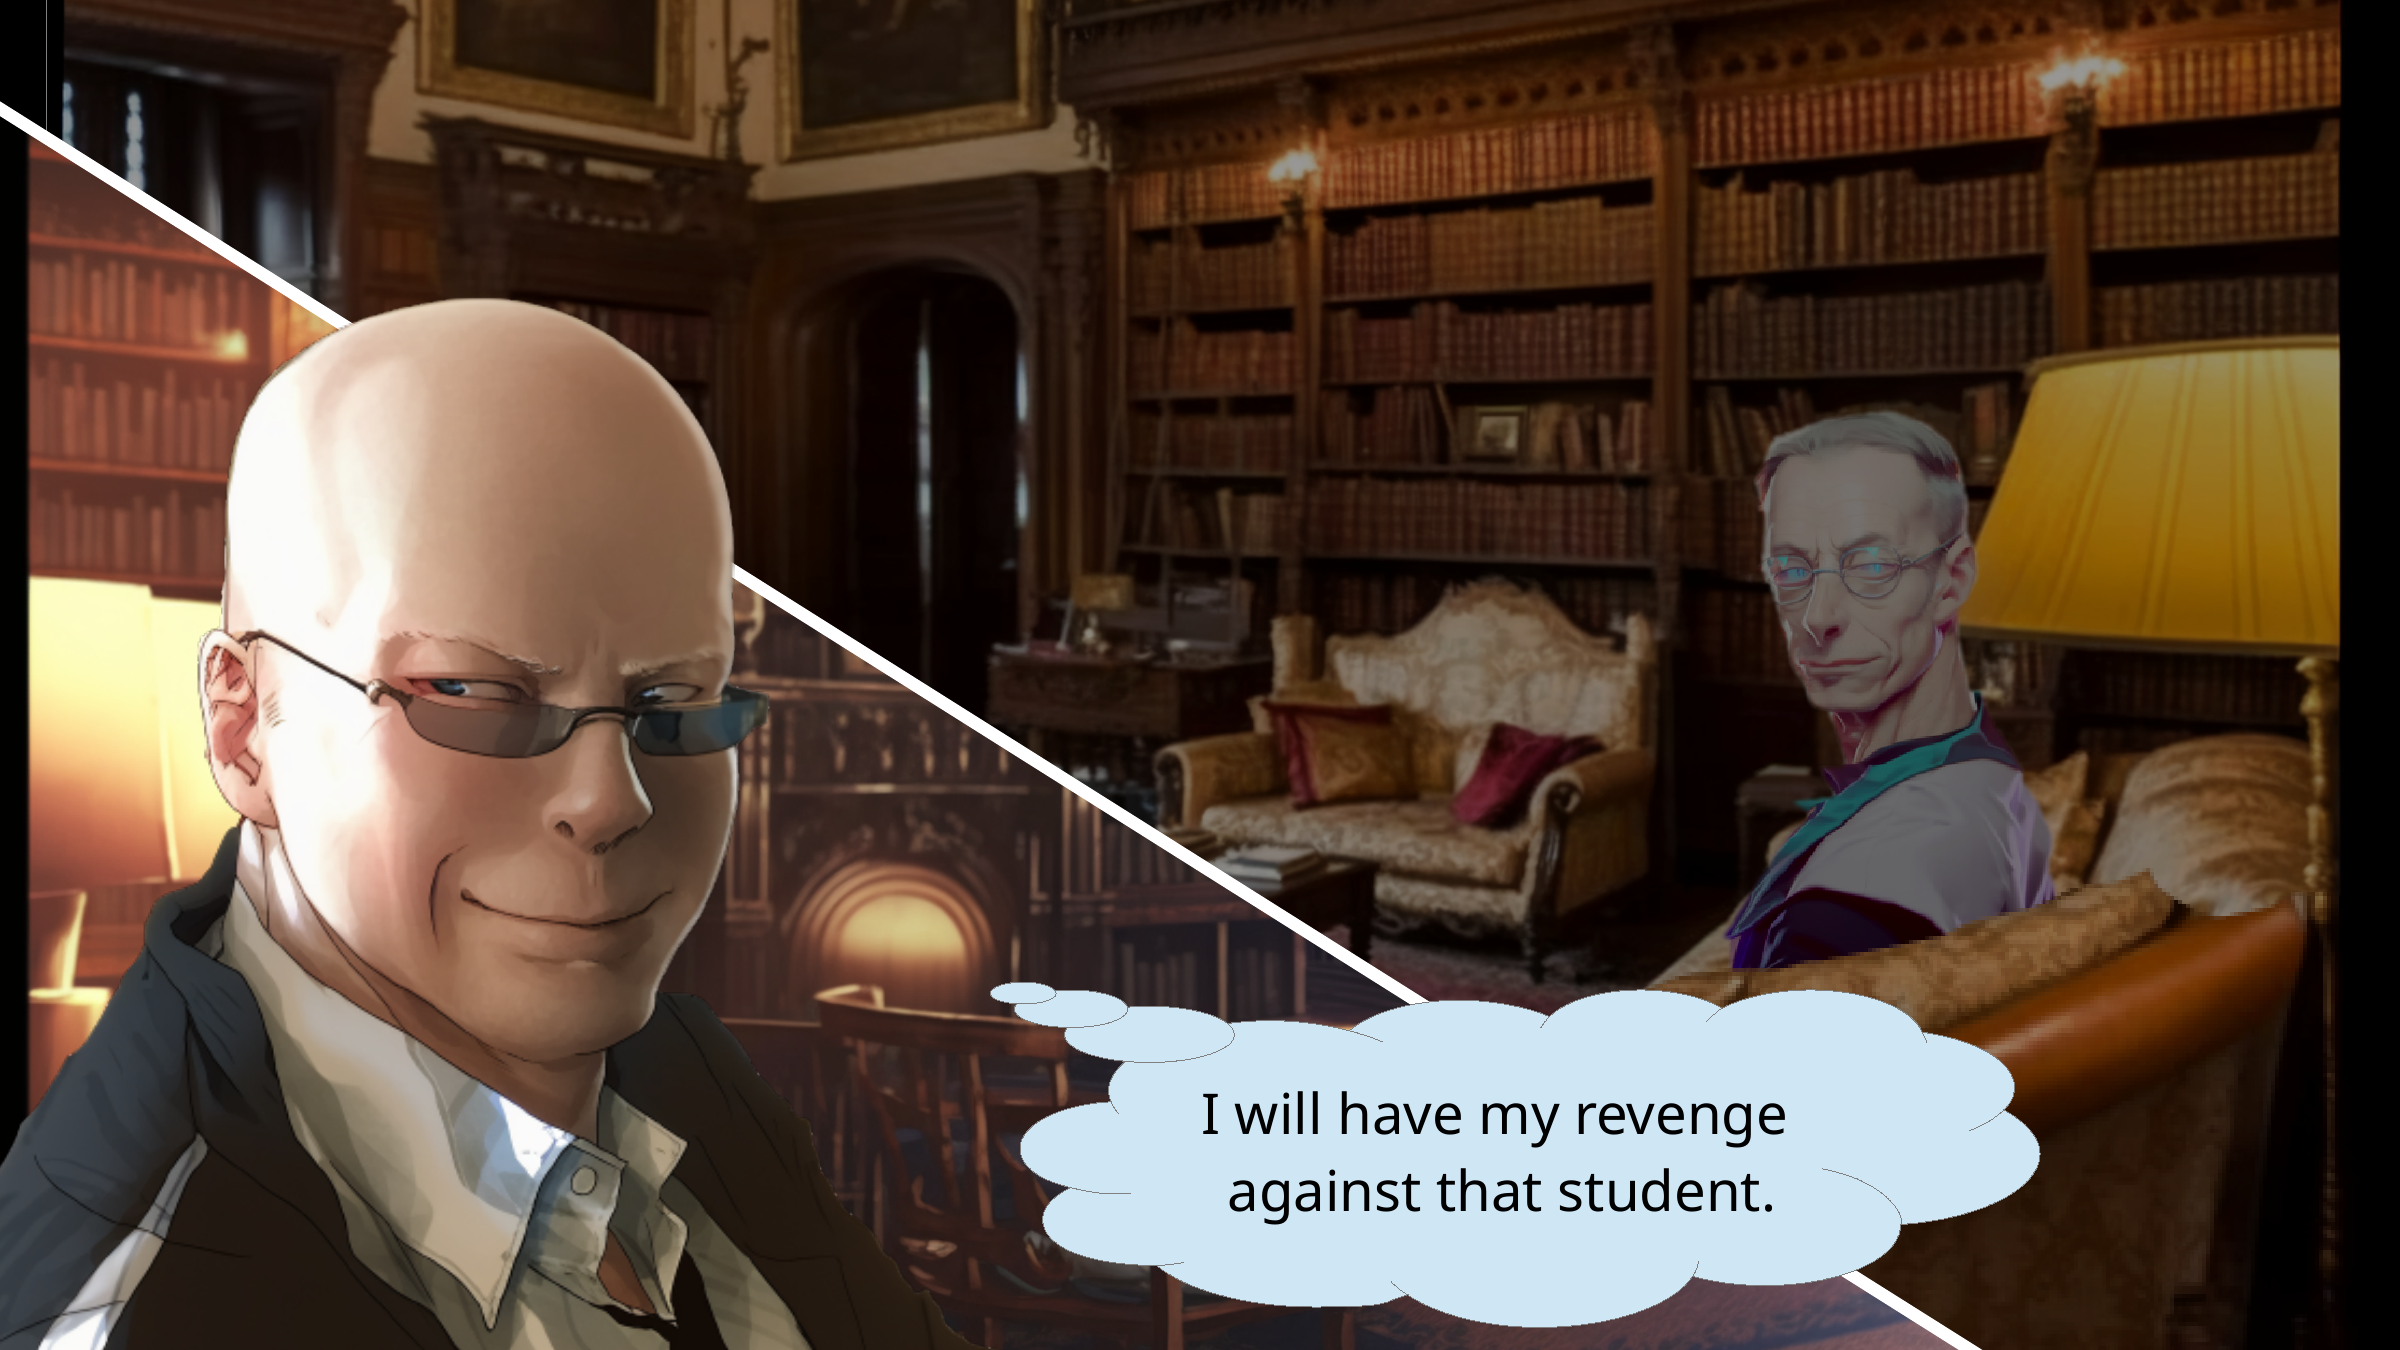

I will have my revenge
 against that student.